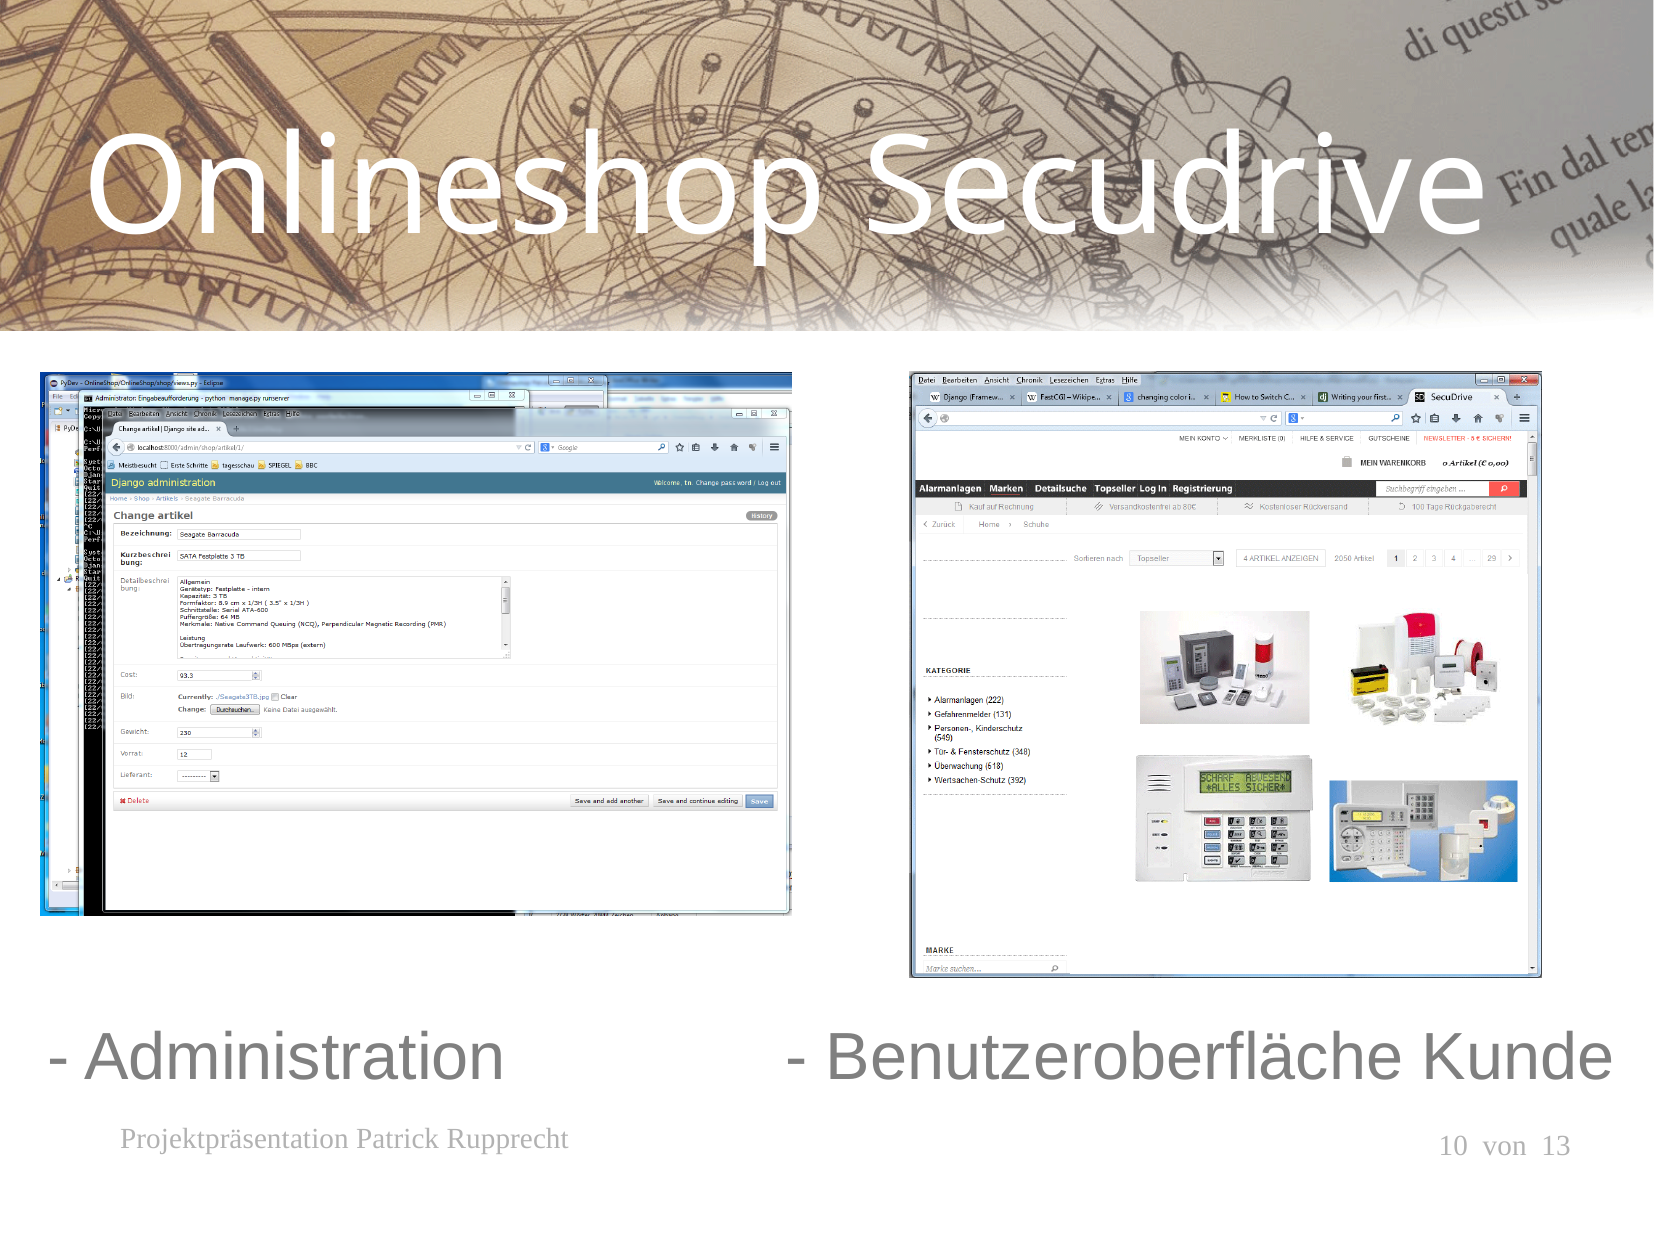

# Onlineshop Secudrive
- Administration				- Benutzeroberfläche Kunde
Projektpräsentation Patrick Rupprecht
10